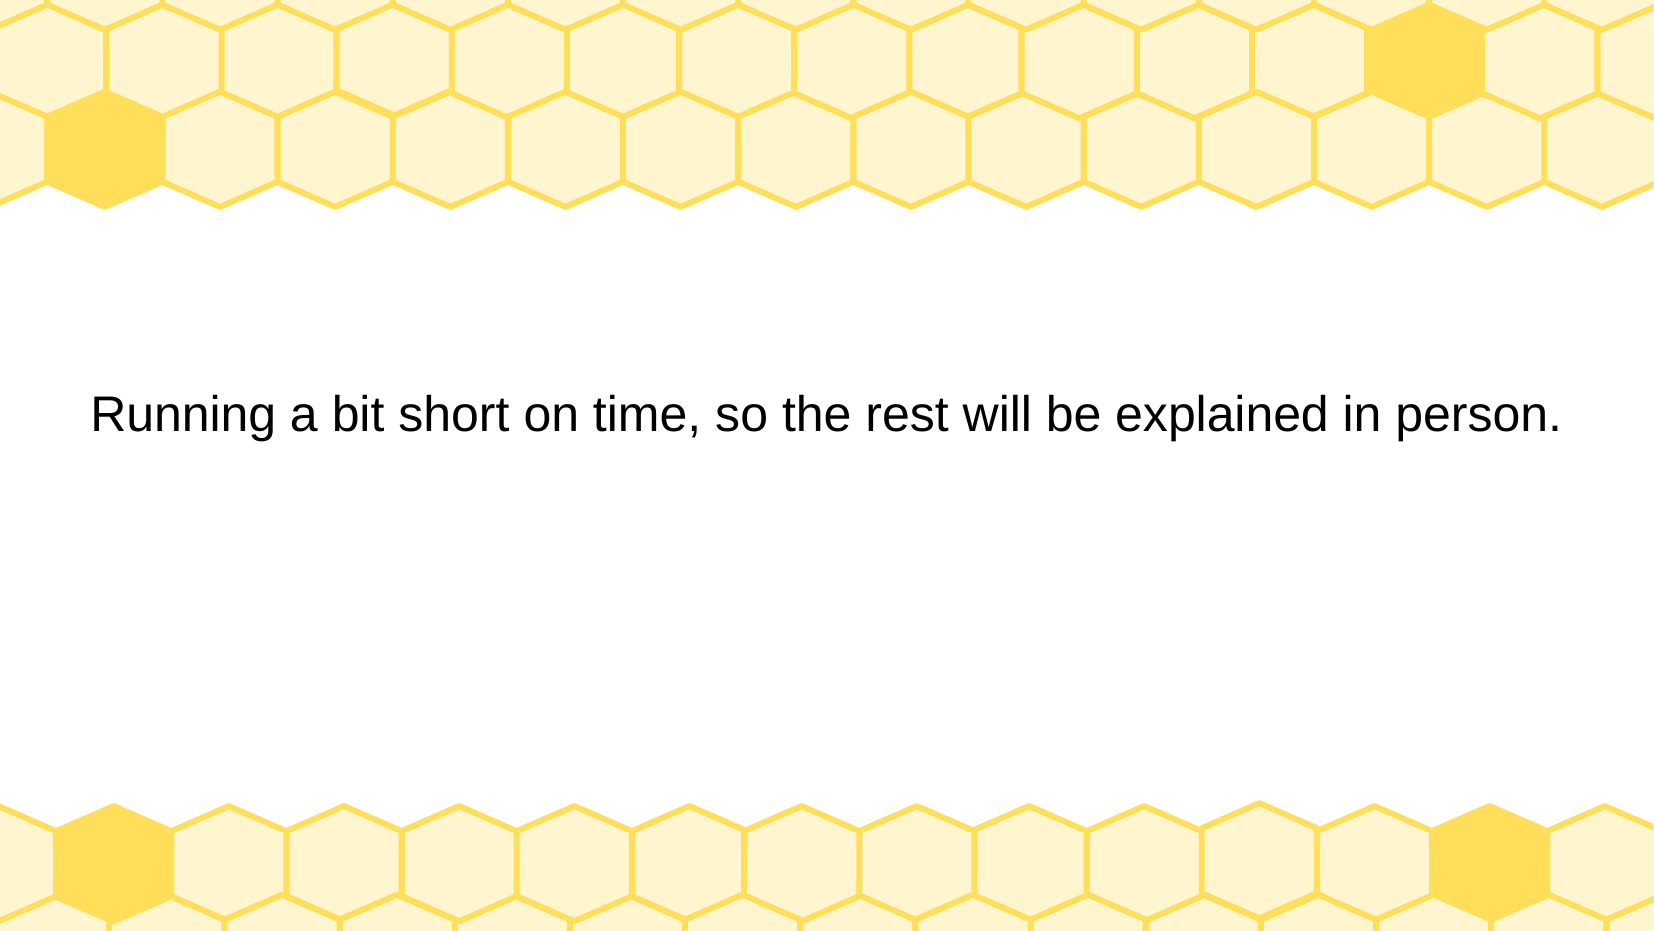

# Running a bit short on time, so the rest will be explained in person.